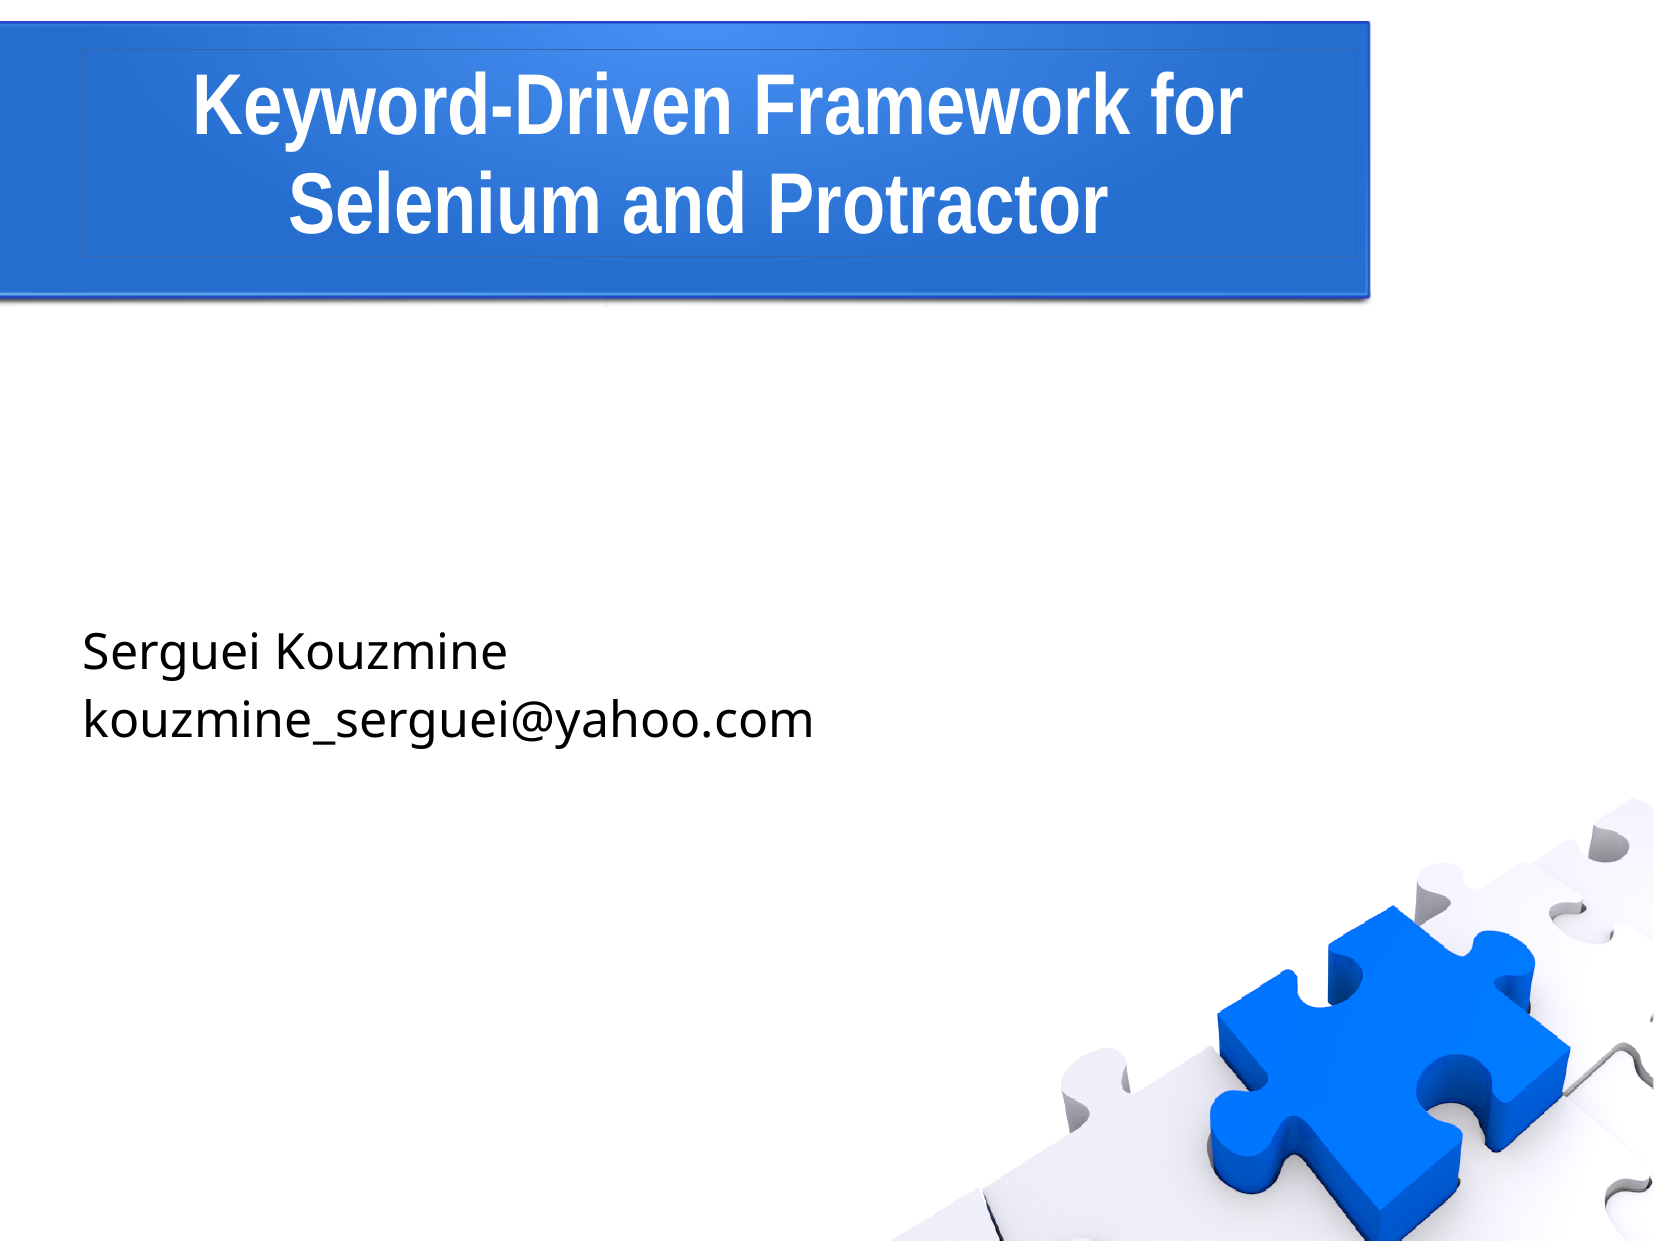

# Keyword-Driven Framework for Selenium and Protractor
Serguei Kouzmine kouzmine_serguei@yahoo.com